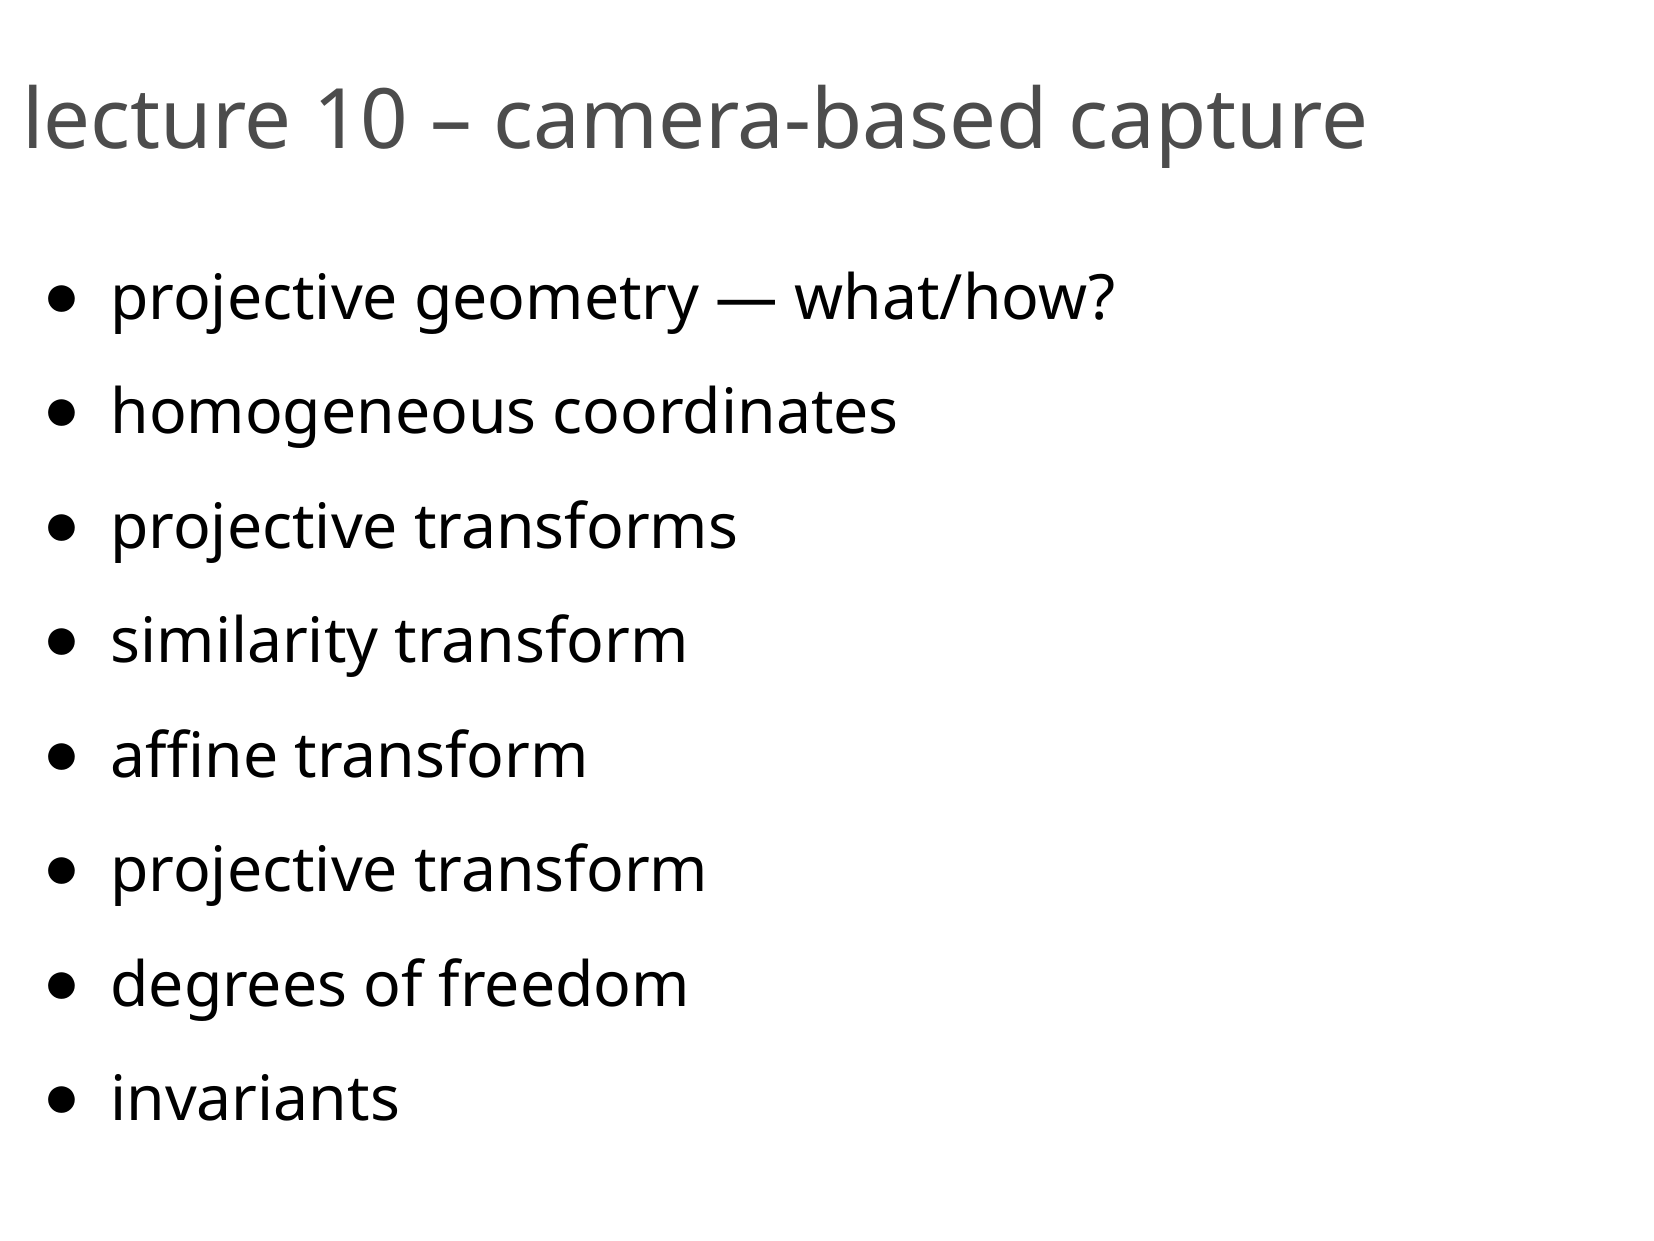

# lecture 10 – camera-based capture
projective geometry — what/how?
homogeneous coordinates
projective transforms
similarity transform
affine transform
projective transform
degrees of freedom
invariants